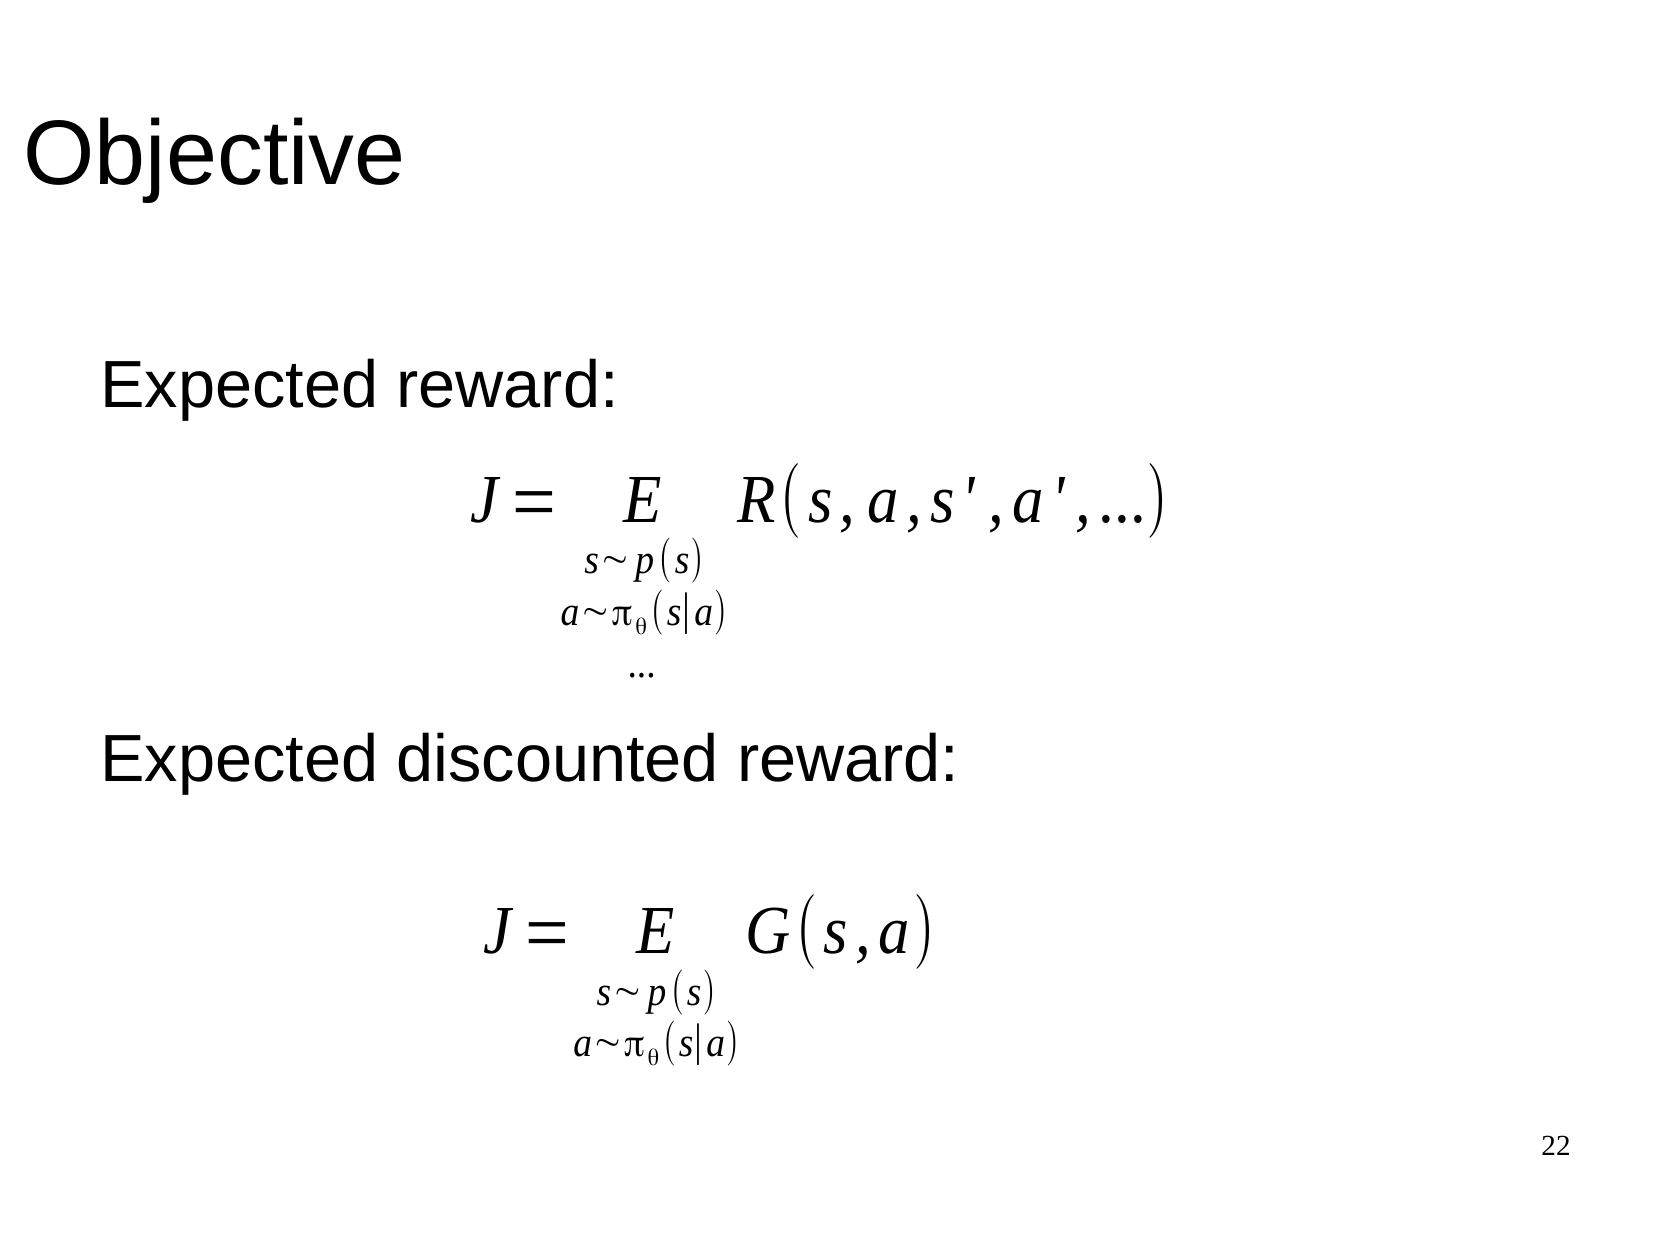

# Objective
Expected reward:
Expected discounted reward:
22